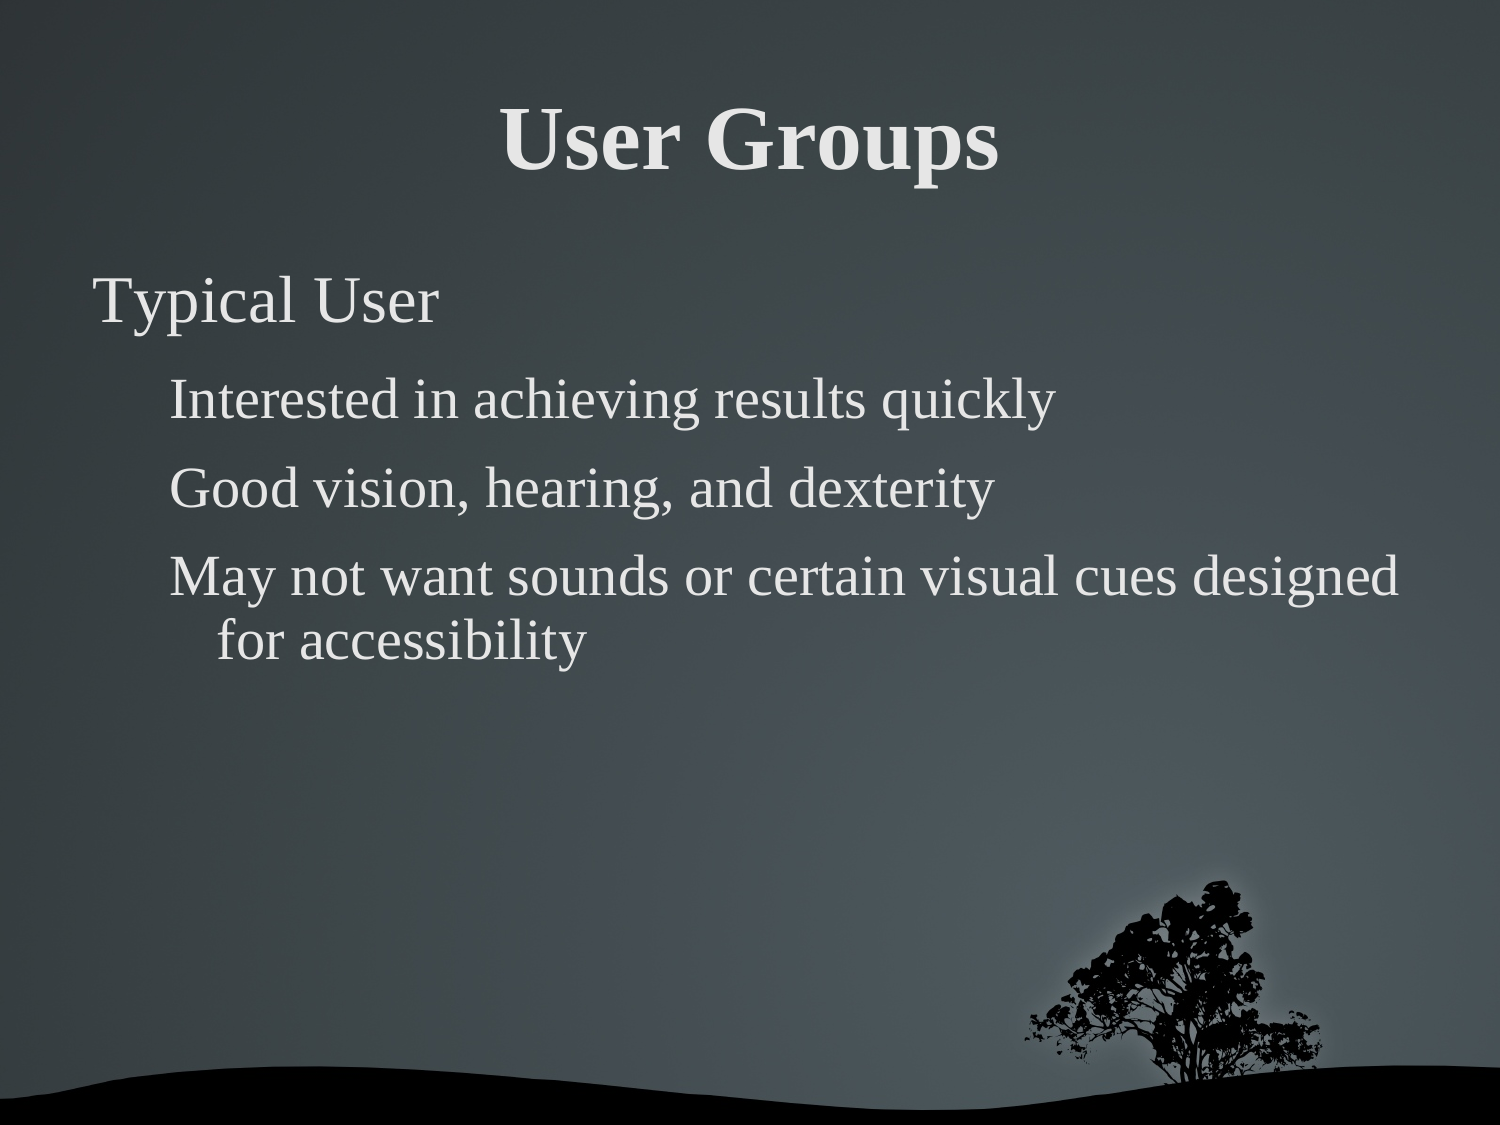

# User Groups
Typical User
Interested in achieving results quickly
Good vision, hearing, and dexterity
May not want sounds or certain visual cues designed for accessibility